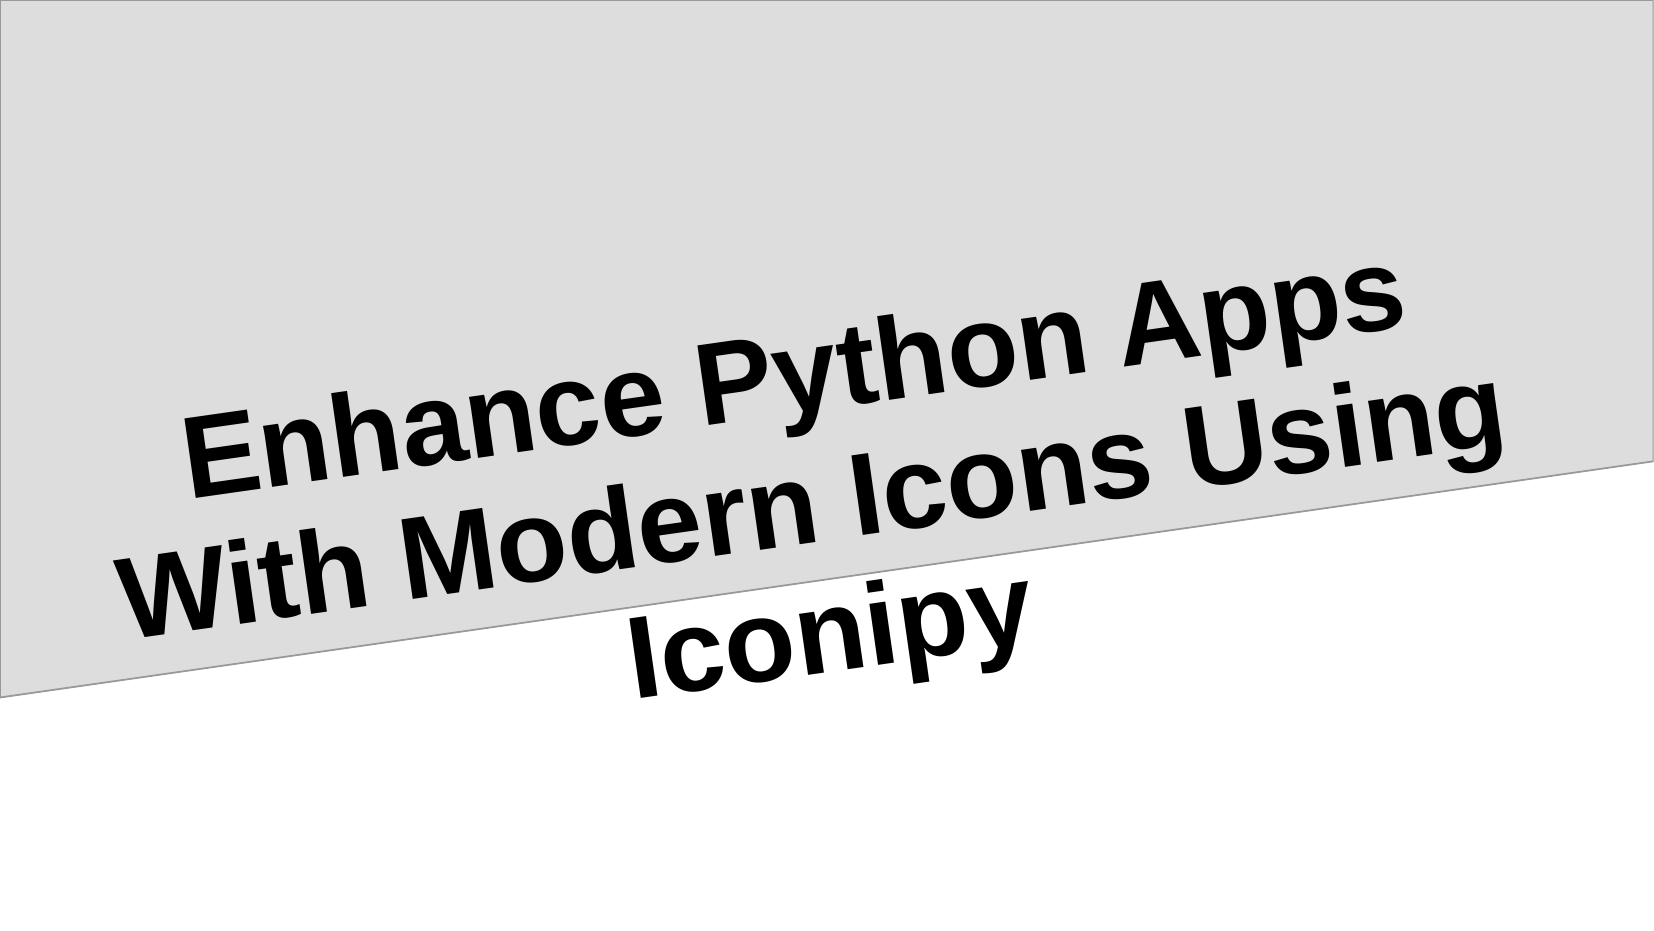

# Enhance Python Apps With Modern Icons Using Iconipy